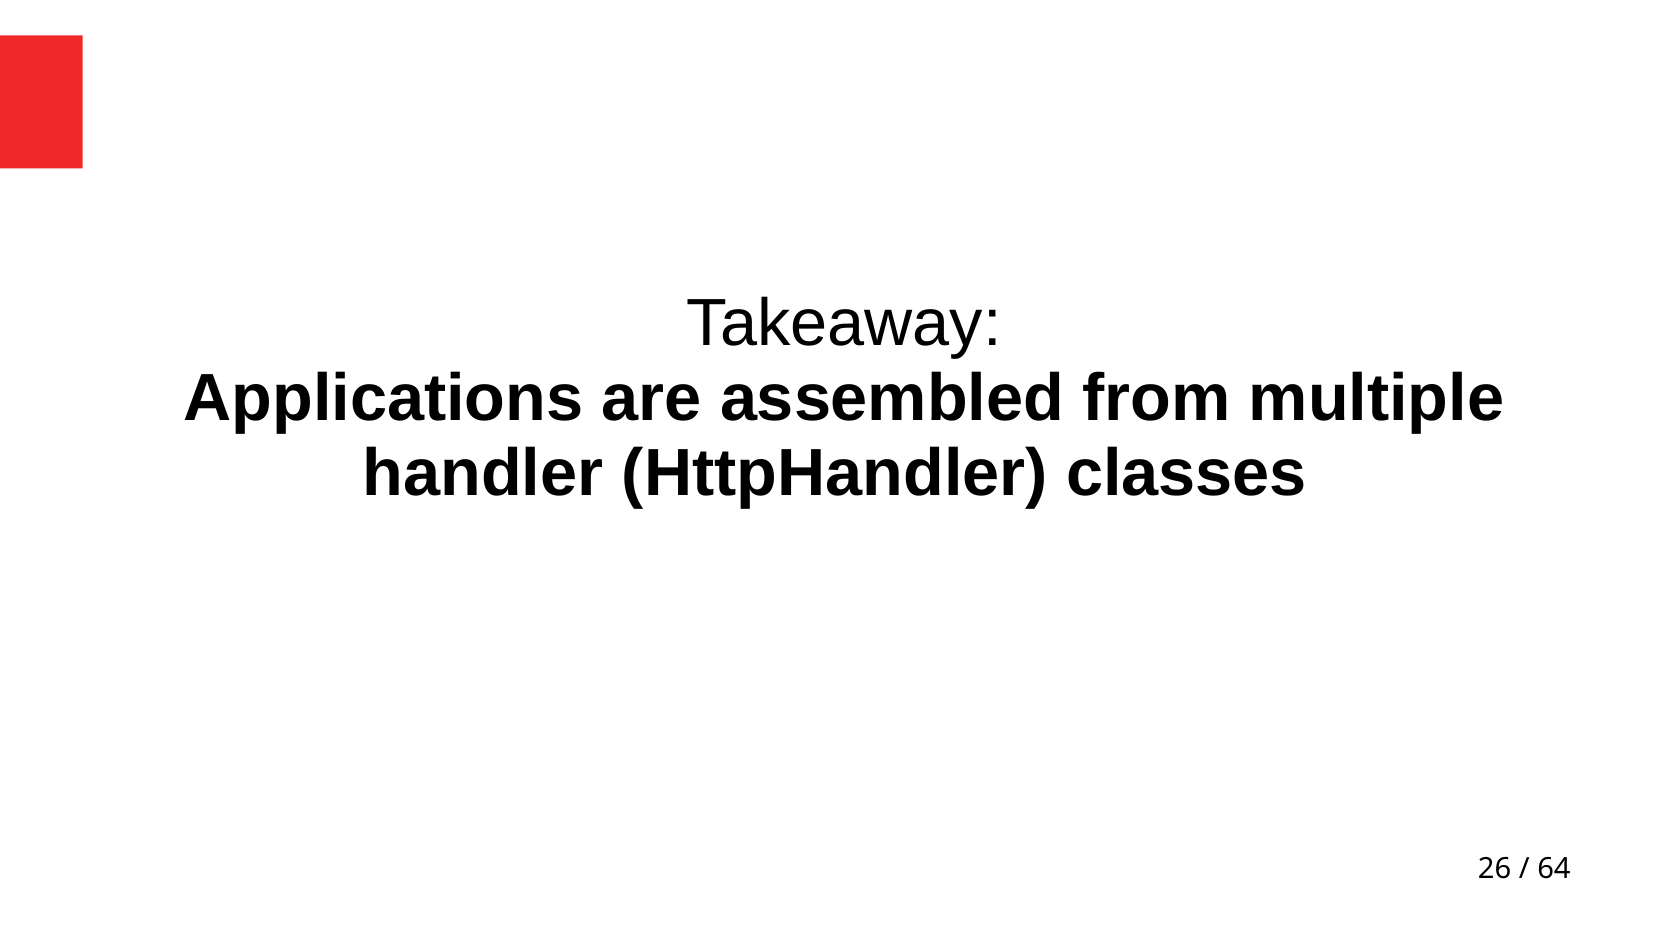

# Takeaway:
Applications are assembled from multiple handler (HttpHandler) classes
26